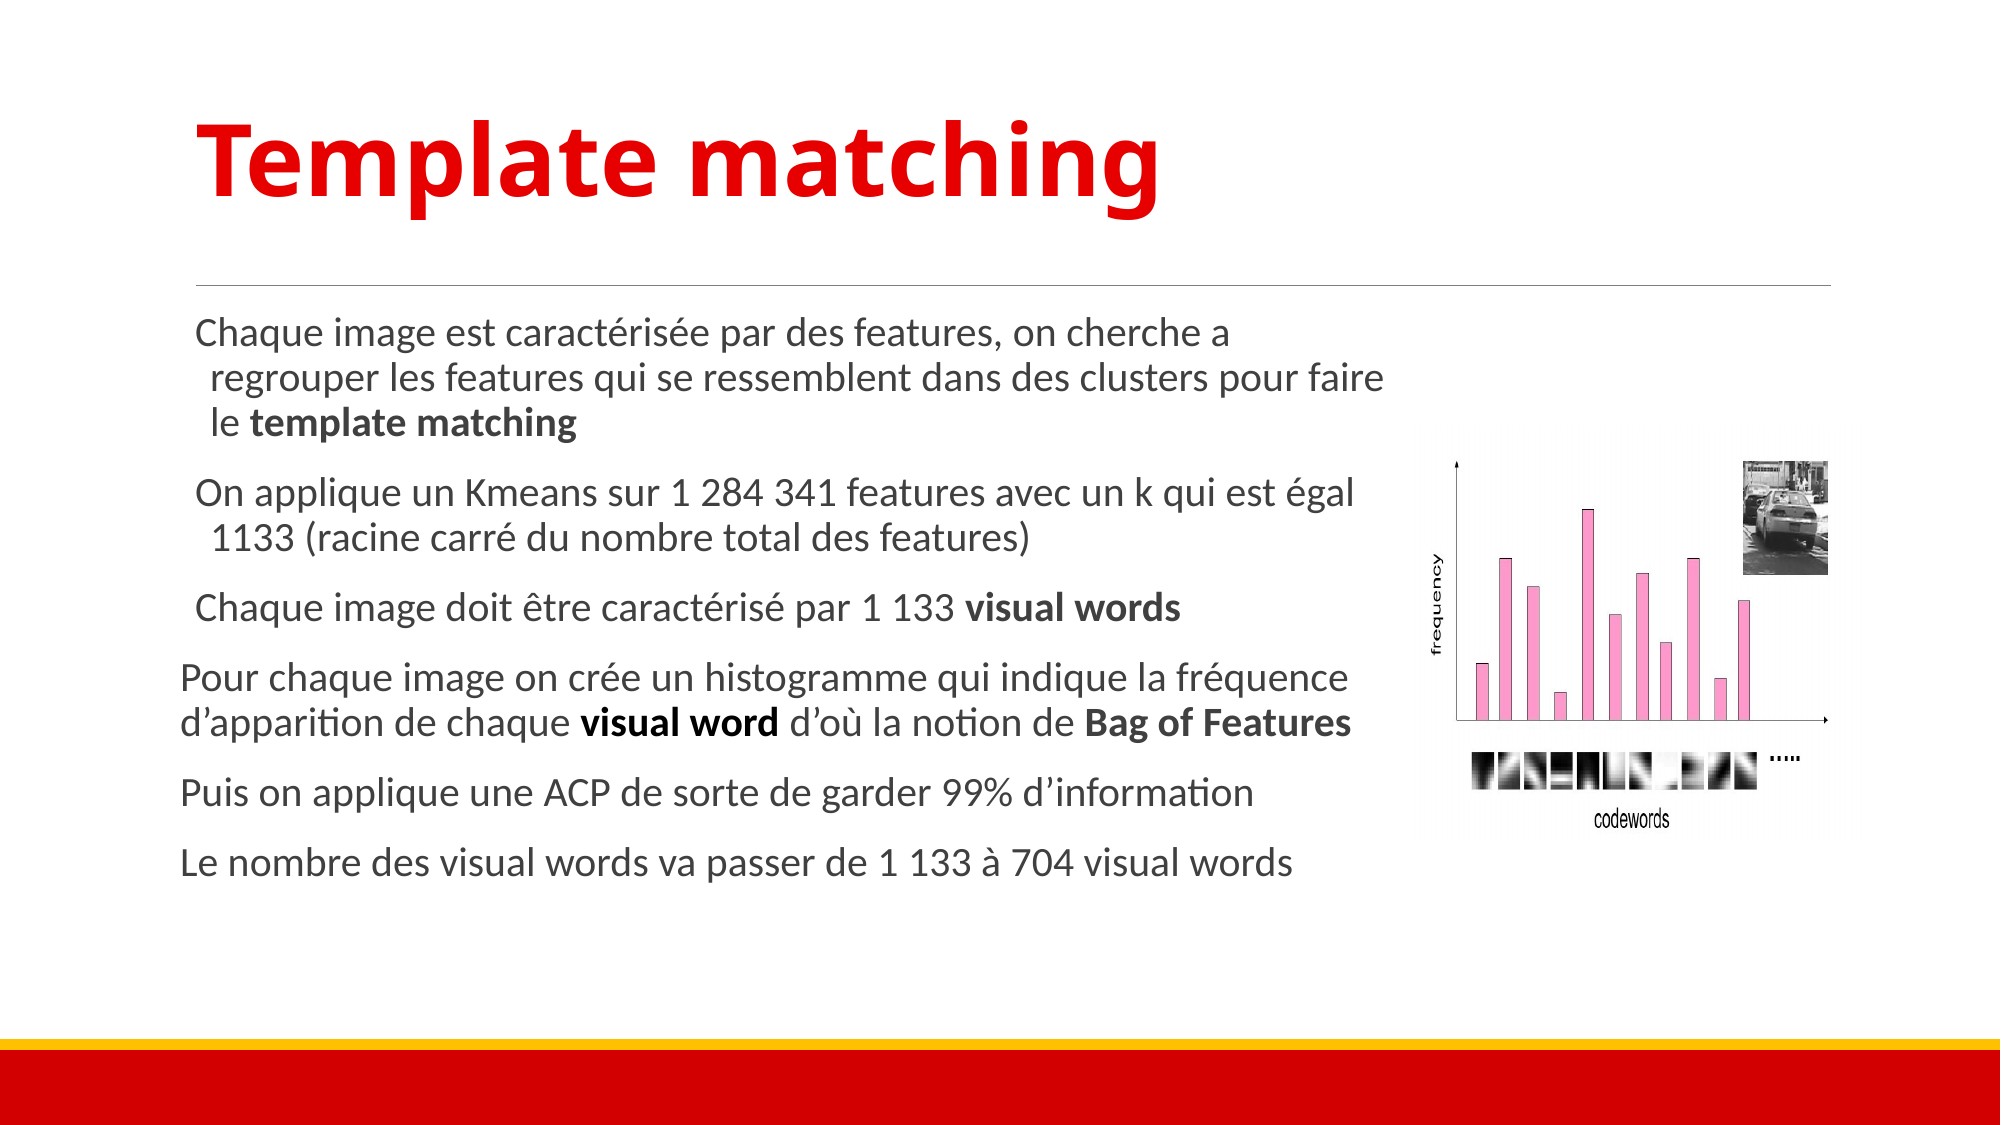

# Template matching
Chaque image est caractérisée par des features, on cherche a regrouper les features qui se ressemblent dans des clusters pour faire le template matching
On applique un Kmeans sur 1 284 341 features avec un k qui est égal 1133 (racine carré du nombre total des features)
Chaque image doit être caractérisé par 1 133 visual words
Pour chaque image on crée un histogramme qui indique la fréquence d’apparition de chaque visual word d’où la notion de Bag of Features
Puis on applique une ACP de sorte de garder 99% d’information
Le nombre des visual words va passer de 1 133 à 704 visual words